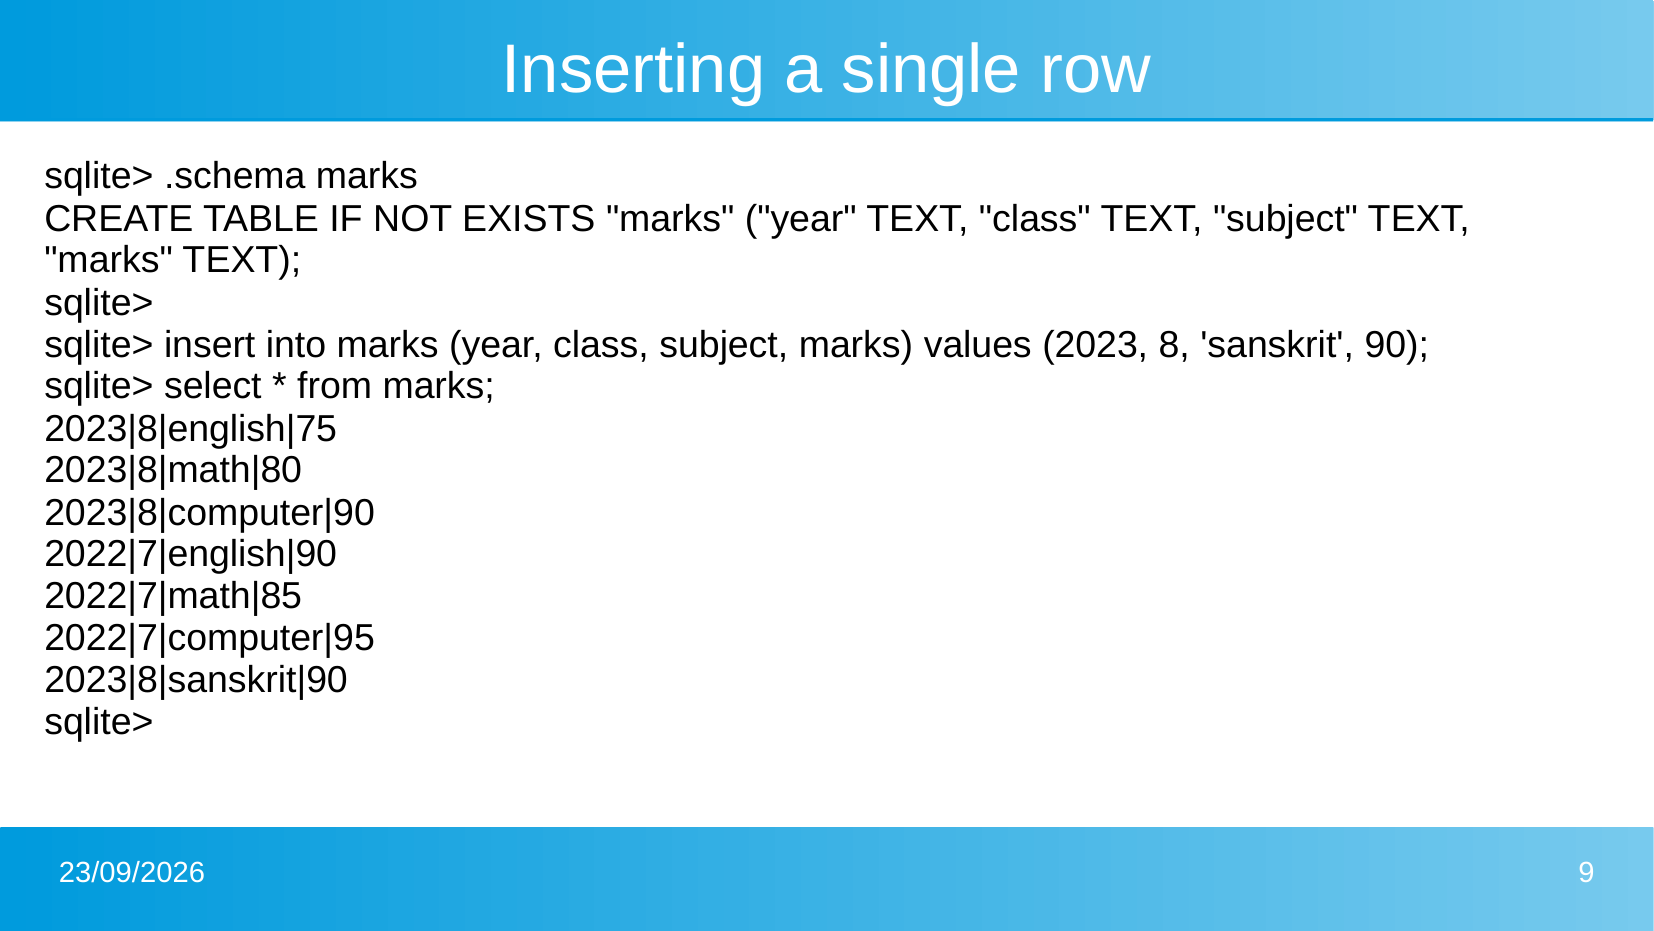

# Inserting a single row
sqlite> .schema marks
CREATE TABLE IF NOT EXISTS "marks" ("year" TEXT, "class" TEXT, "subject" TEXT, "marks" TEXT);
sqlite>
sqlite> insert into marks (year, class, subject, marks) values (2023, 8, 'sanskrit', 90);
sqlite> select * from marks;
2023|8|english|75
2023|8|math|80
2023|8|computer|90
2022|7|english|90
2022|7|math|85
2022|7|computer|95
2023|8|sanskrit|90
sqlite>
9